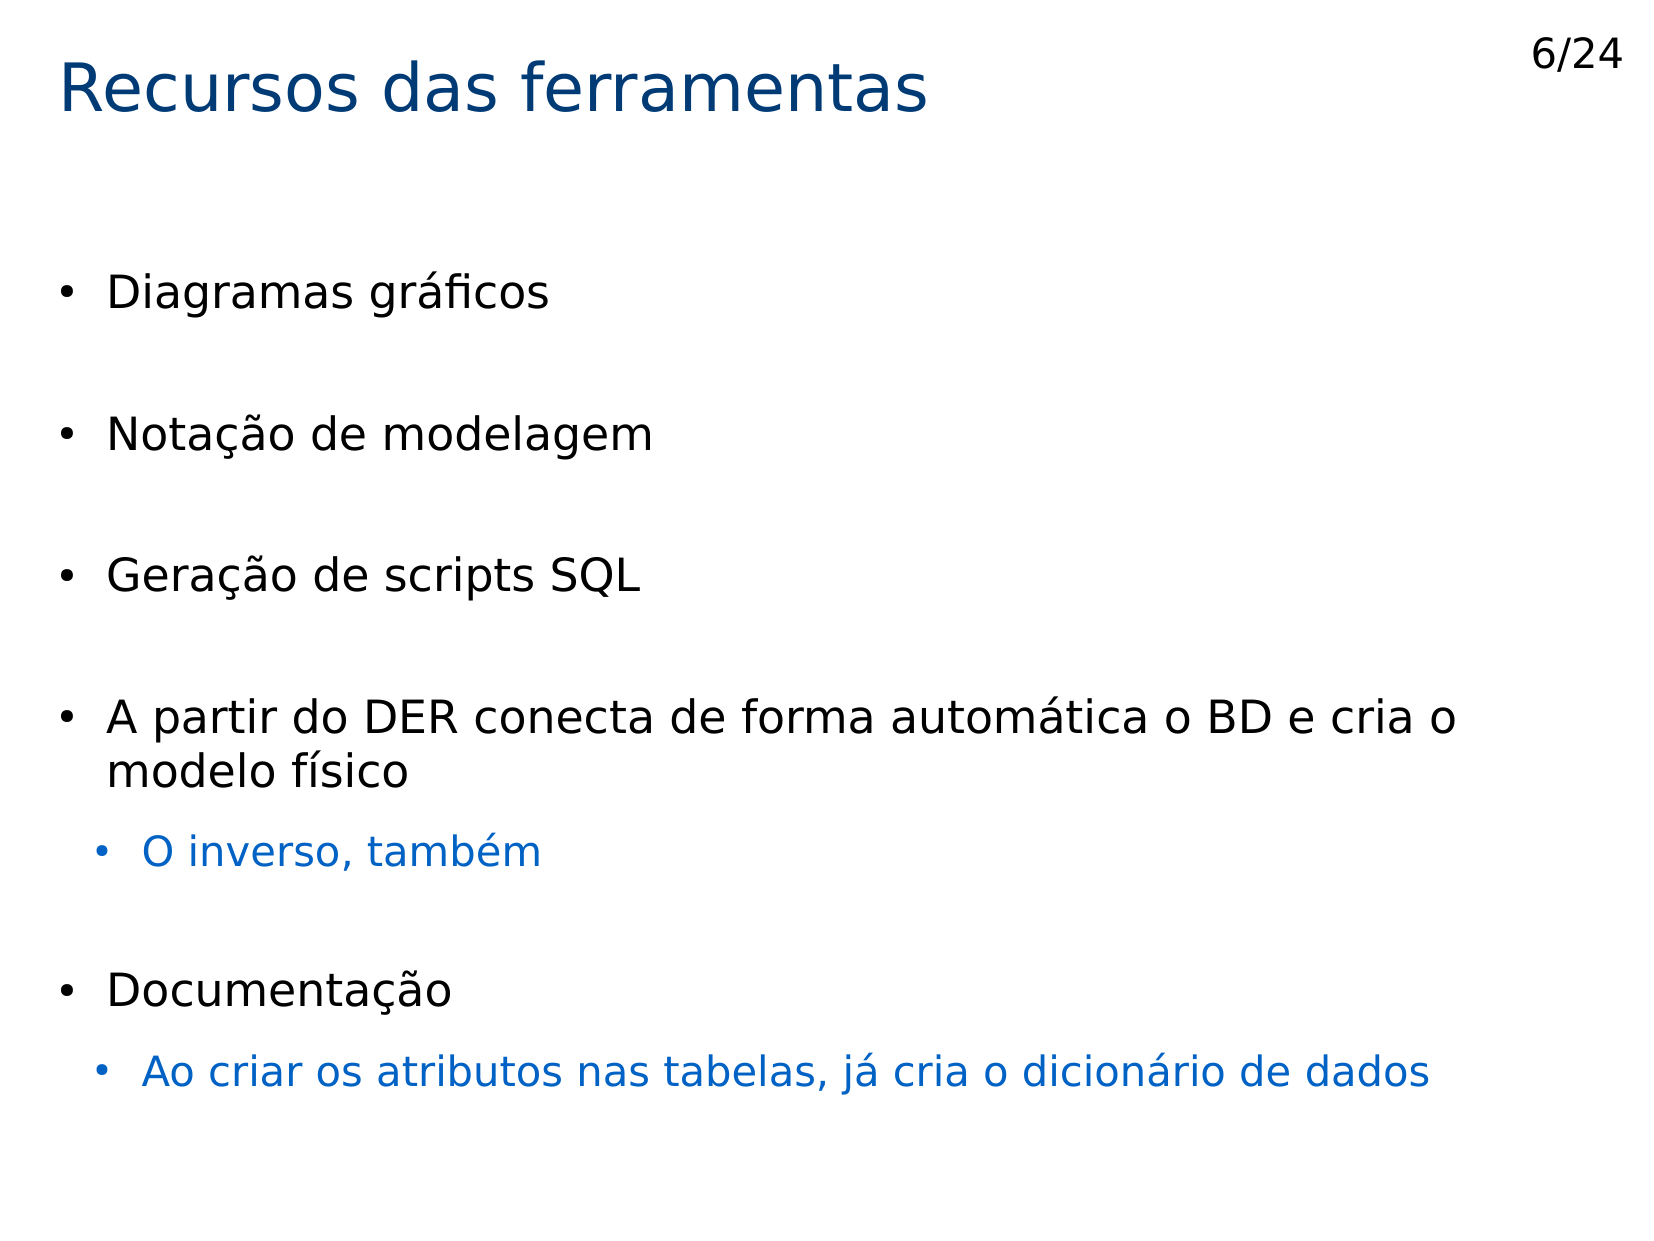

# Recursos das ferramentas
6
Diagramas gráficos
Notação de modelagem
Geração de scripts SQL
A partir do DER conecta de forma automática o BD e cria o modelo físico
O inverso, também
Documentação
Ao criar os atributos nas tabelas, já cria o dicionário de dados